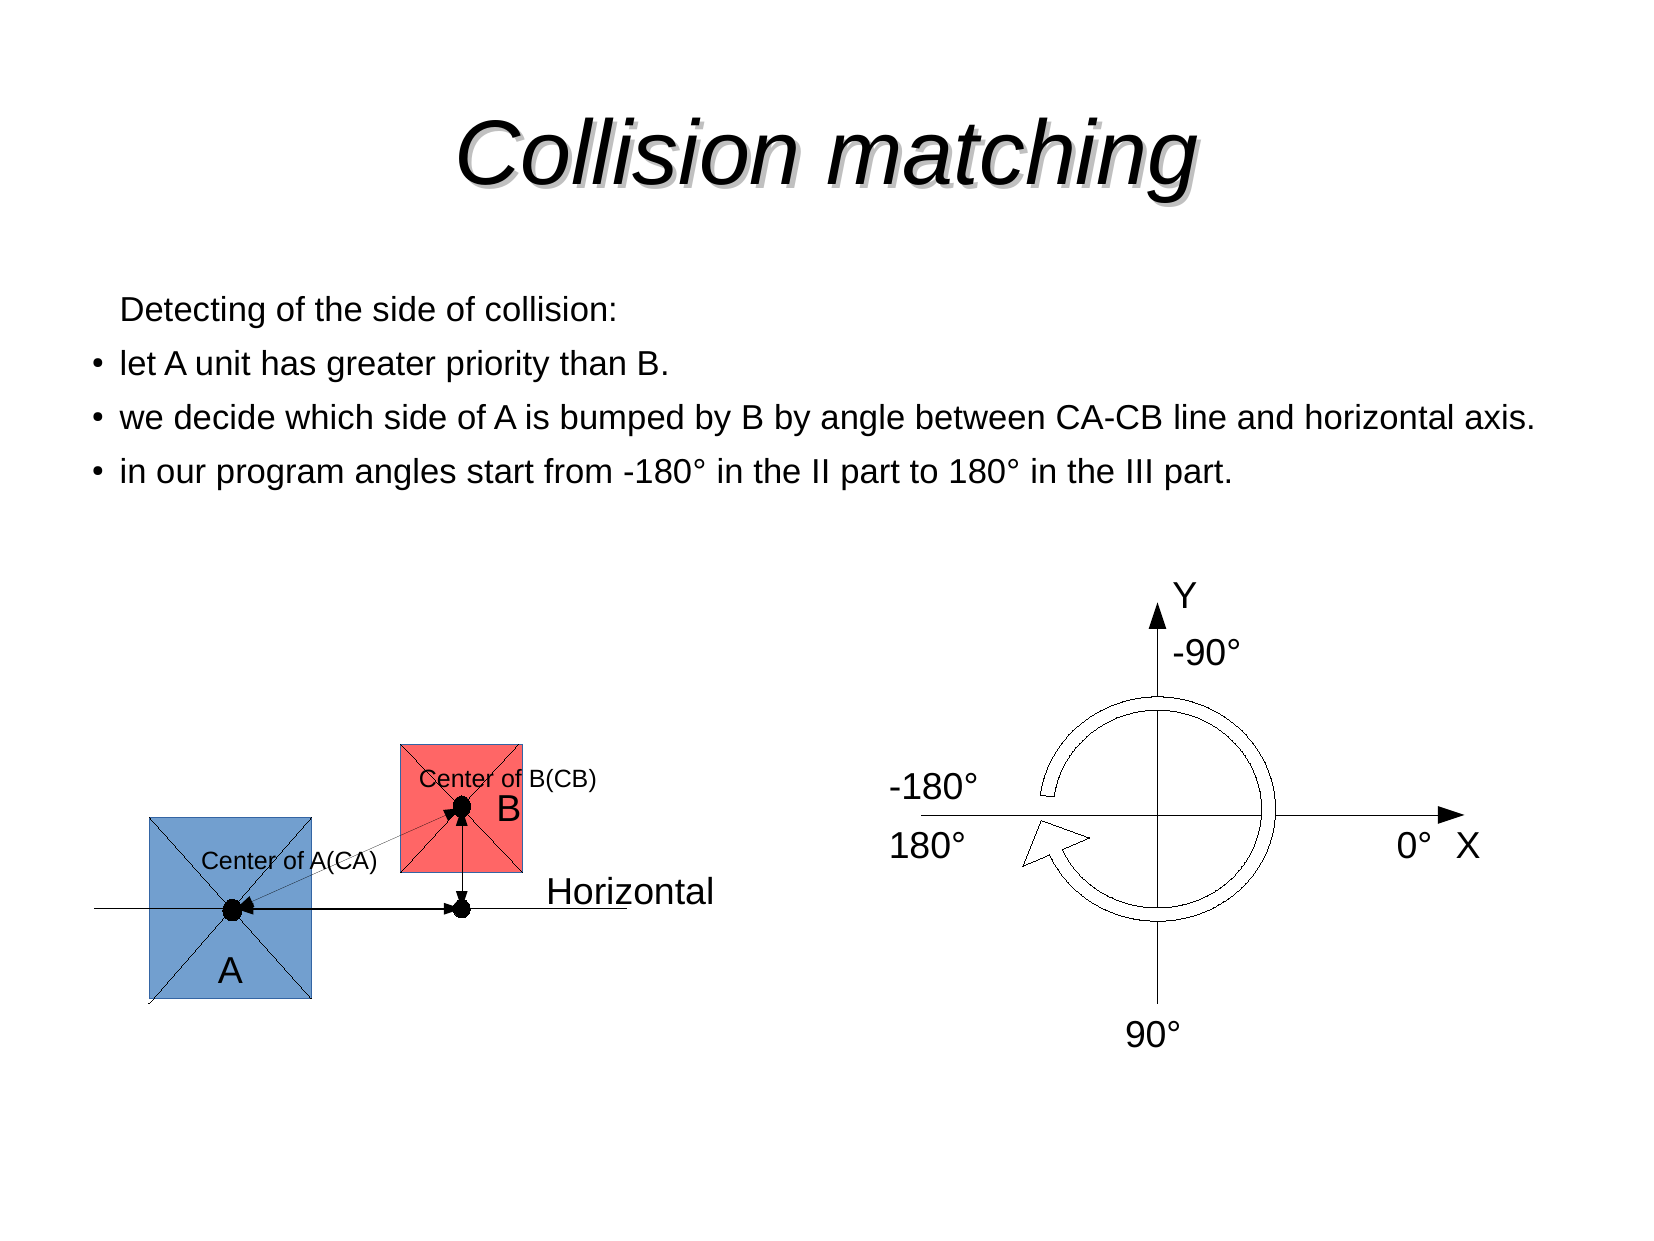

# Collision matching
Detecting of the side of collision:
let A unit has greater priority than B.
we decide which side of A is bumped by B by angle between CA-CB line and horizontal axis.
in our program angles start from -180° in the II part to 180° in the III part.
Y
-90°
 B
Center of B(CB)
-180°
180°
0°
X
A
Center of A(CA)
Horizontal
90°